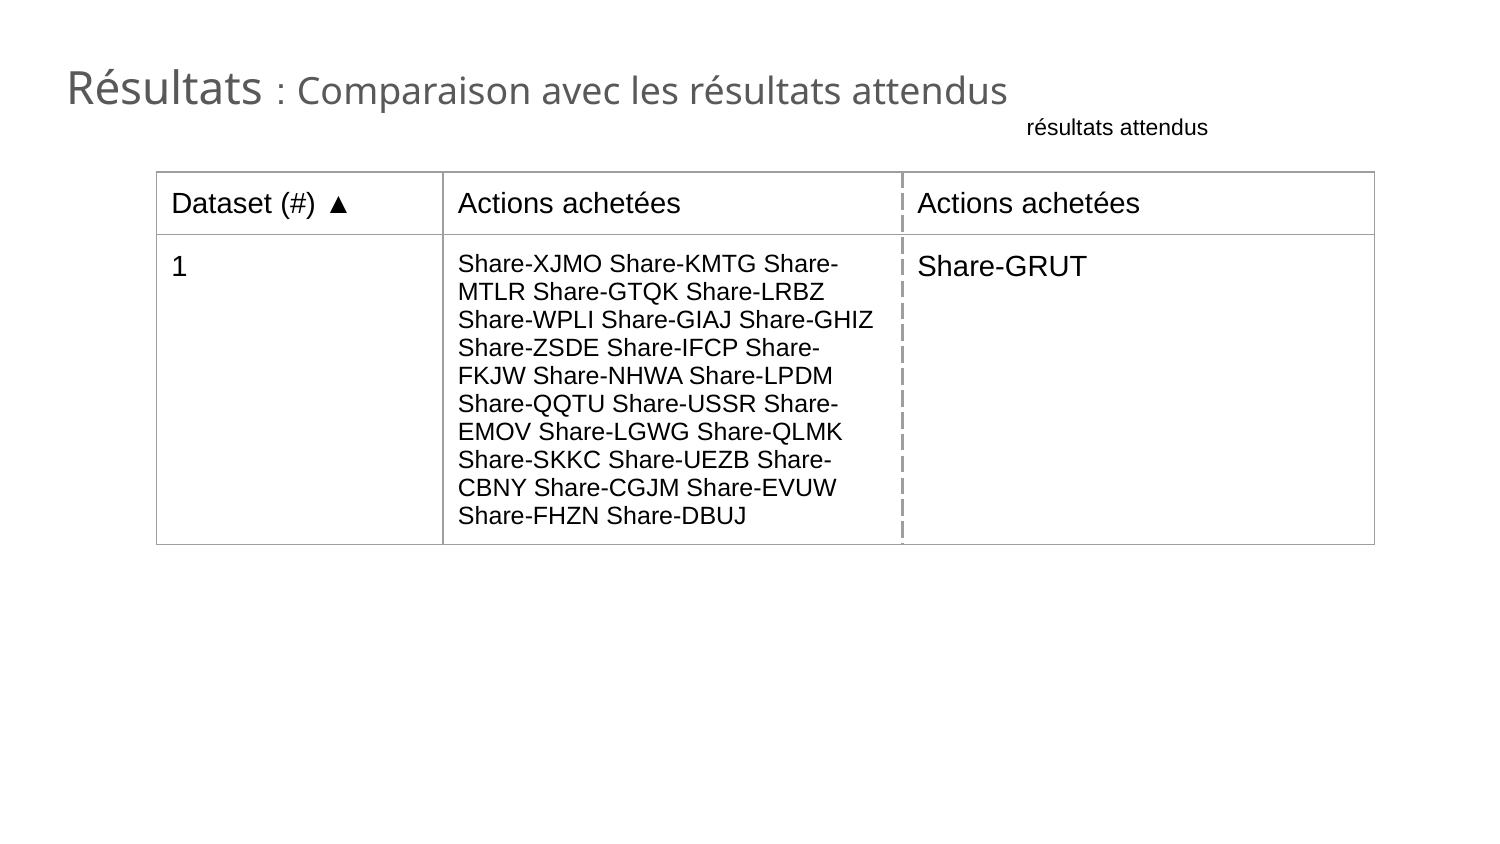

# Résultats : Comparaison avec les résultats attendus
résultats attendus
| Dataset (#) ▲ | Actions achetées | Actions achetées |
| --- | --- | --- |
| 1 | Share-XJMO Share-KMTG Share-MTLR Share-GTQK Share-LRBZ Share-WPLI Share-GIAJ Share-GHIZ Share-ZSDE Share-IFCP Share-FKJW Share-NHWA Share-LPDM Share-QQTU Share-USSR Share-EMOV Share-LGWG Share-QLMK Share-SKKC Share-UEZB Share-CBNY Share-CGJM Share-EVUW Share-FHZN Share-DBUJ | Share-GRUT |